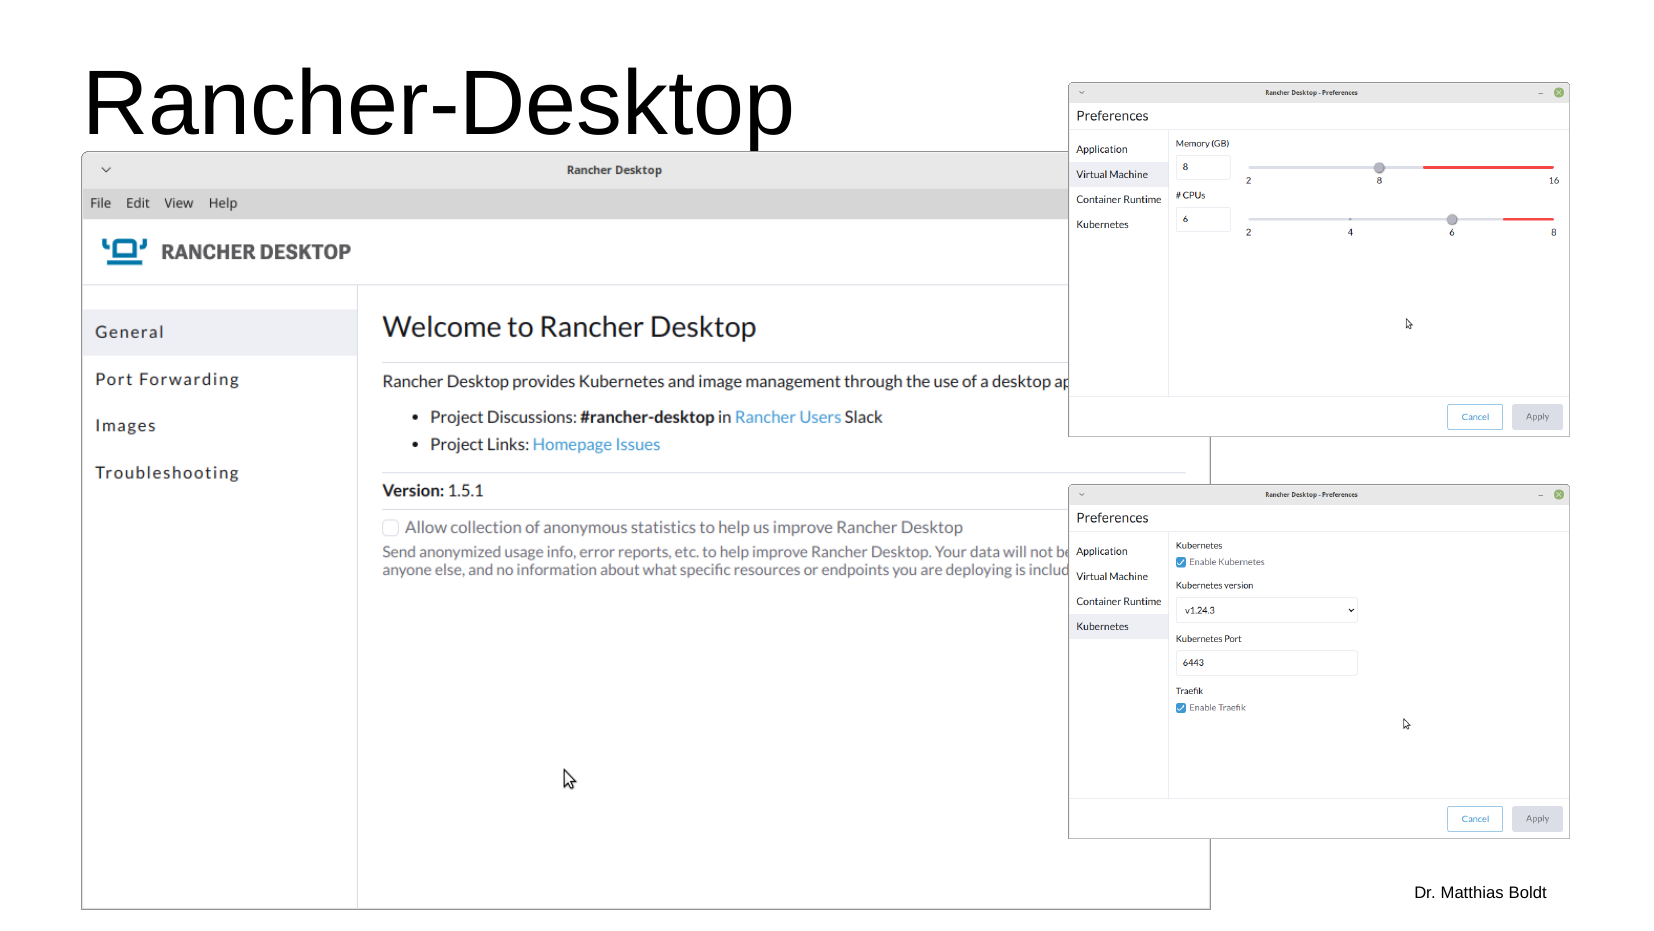

# Rancher-Desktop
Docker & Kubernetes																Dr. Matthias Boldt